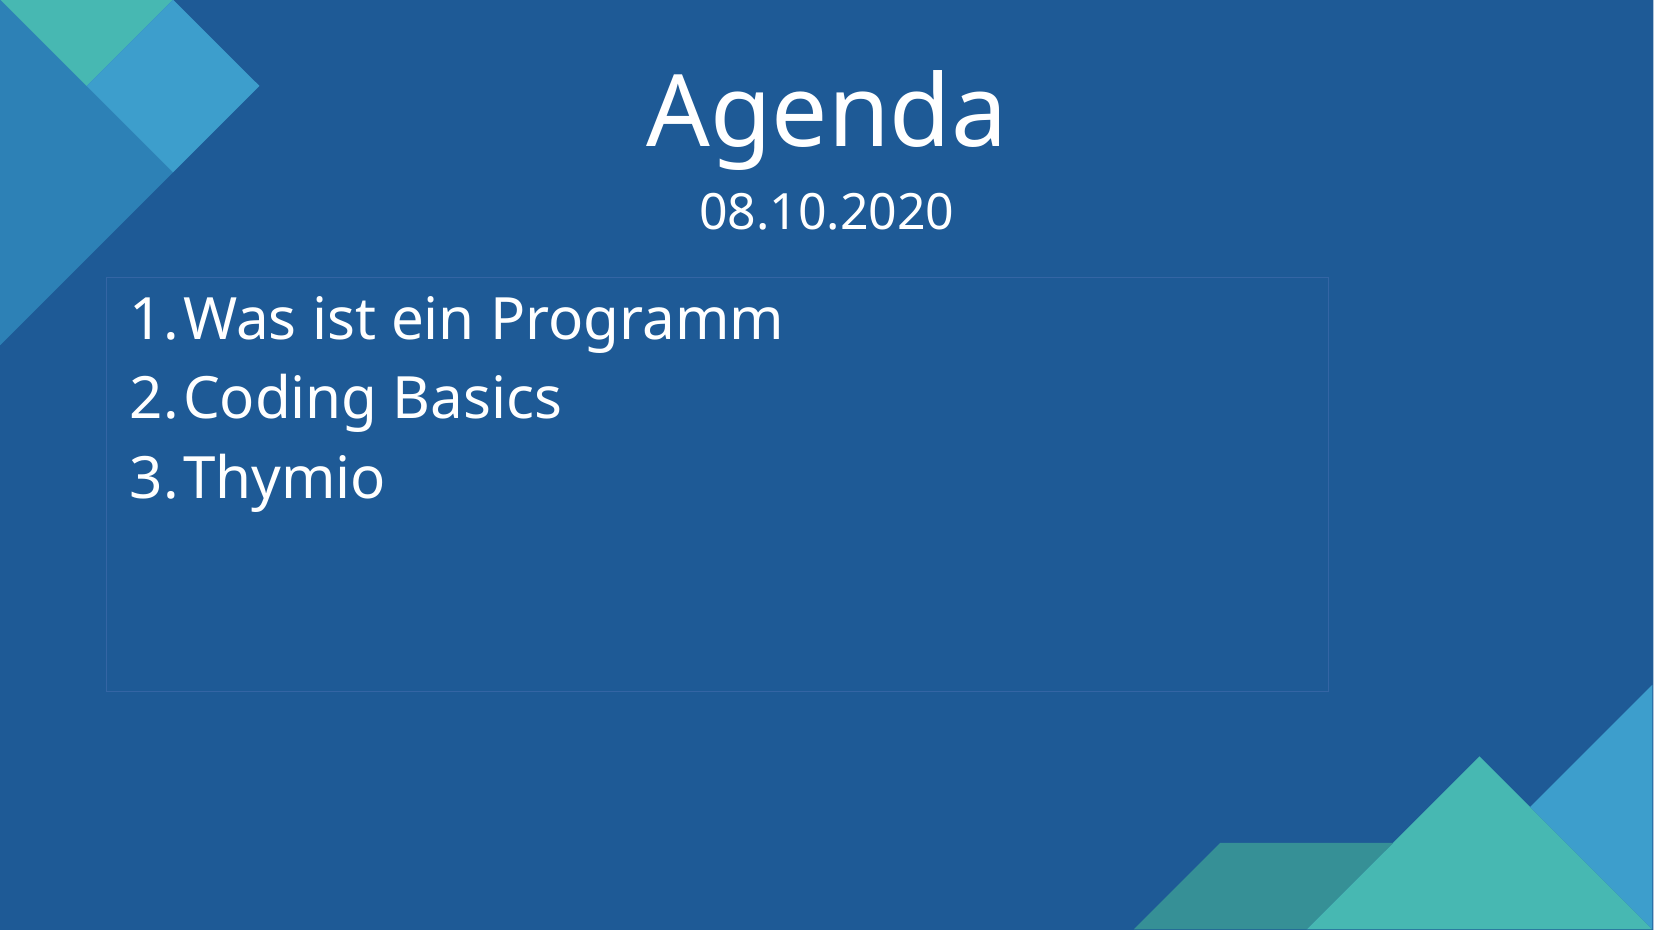

# Agenda 08.10.2020
Was ist ein Programm
Coding Basics
Thymio